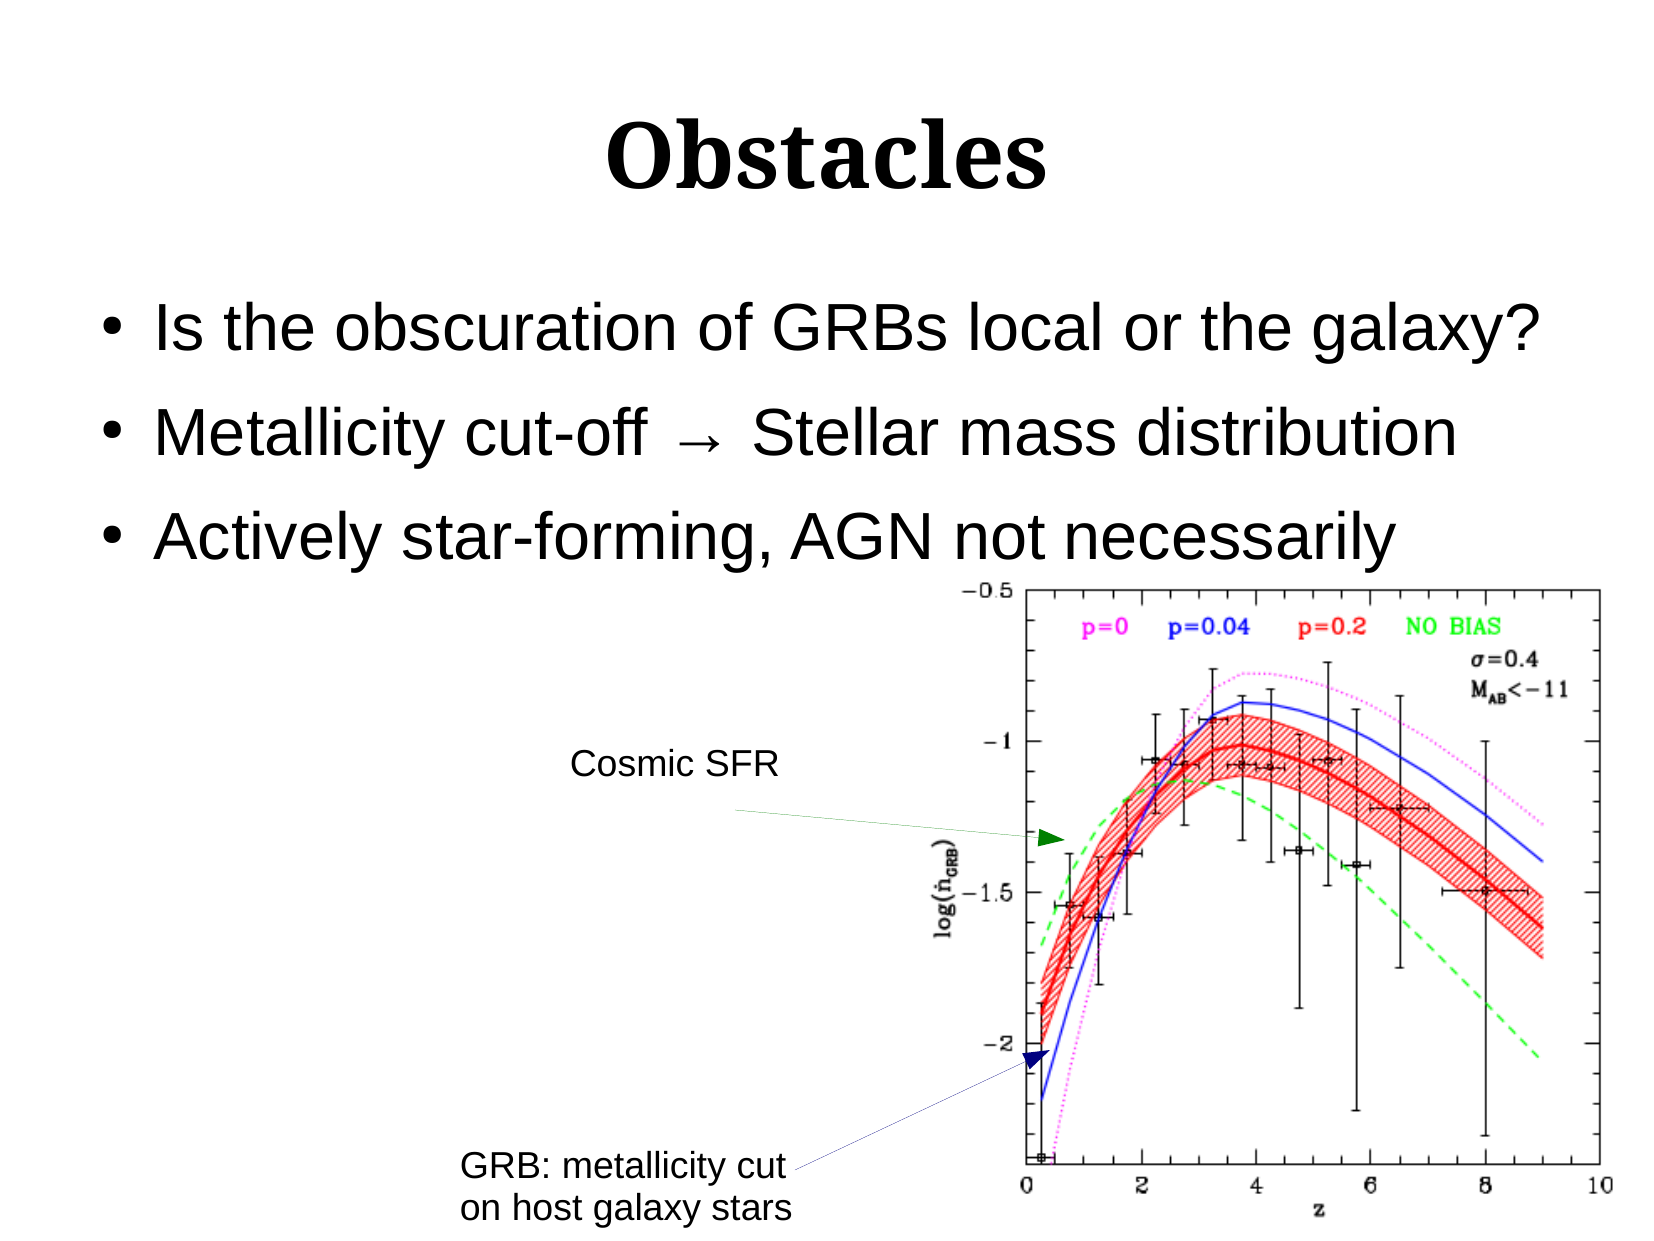

# Obstacles
Is the obscuration of GRBs local or the galaxy?
Metallicity cut-off → Stellar mass distribution
Actively star-forming, AGN not necessarily
Cosmic SFR
GRB: metallicity cut on host galaxy stars